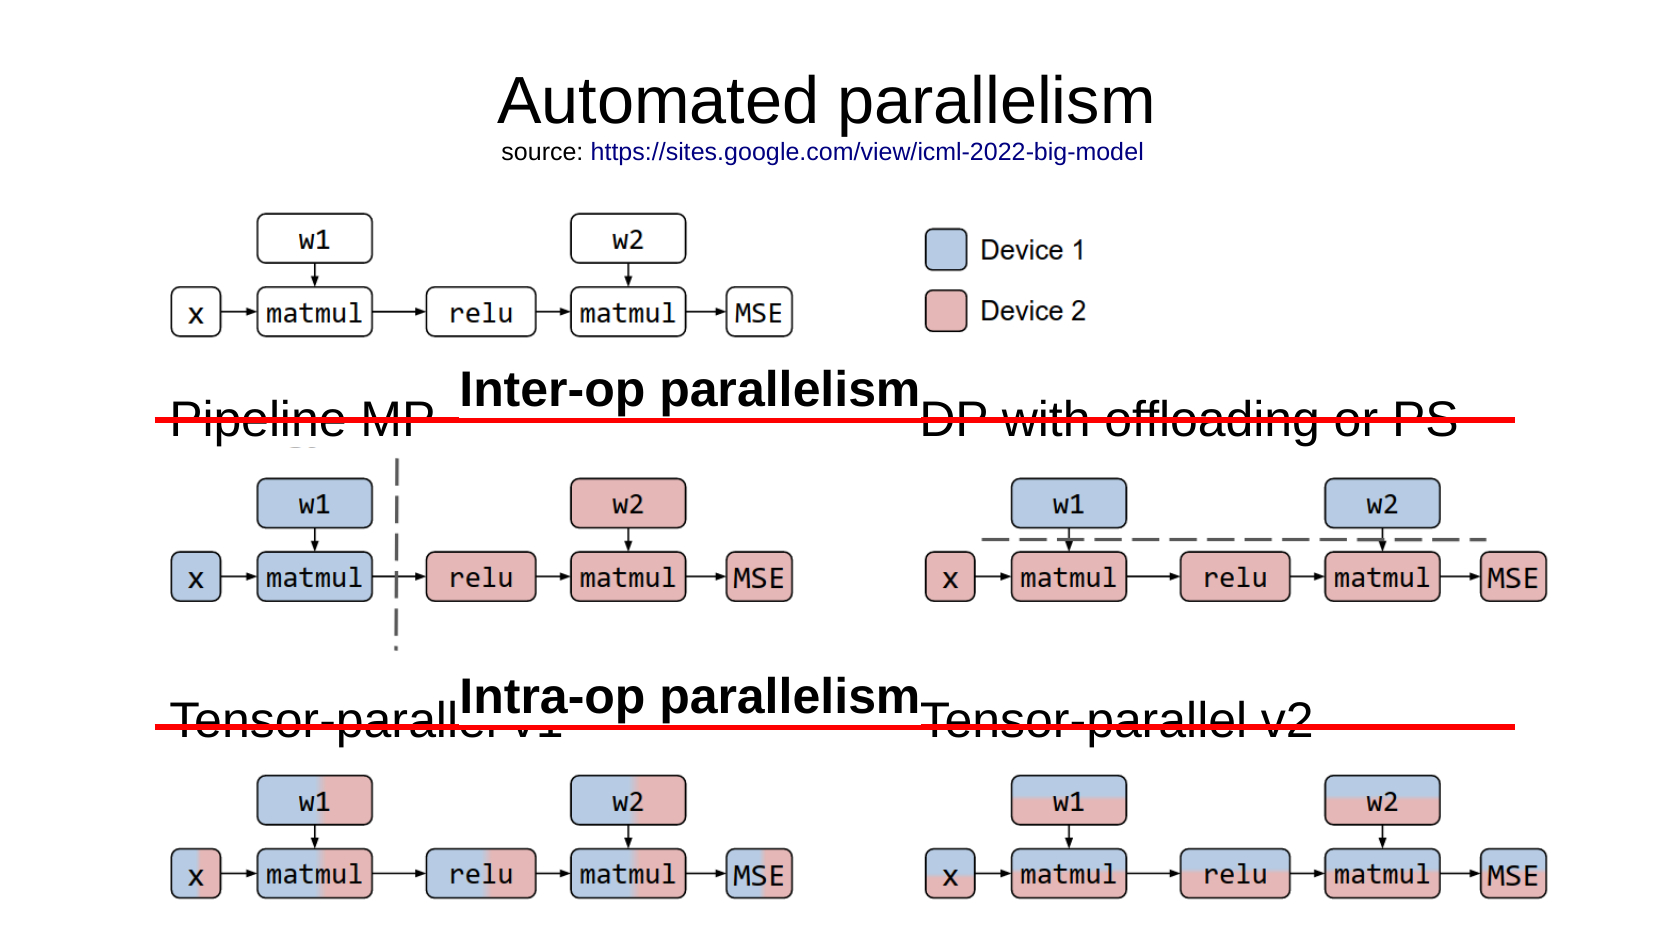

# Automated parallelism source: https://sites.google.com/view/icml-2022-big-model
Inter-op parallelism
Pipeline MP
DP with offloading or PS
Intra-op parallelism
Tensor-parallel v1
Tensor-parallel v2
Strategy 4